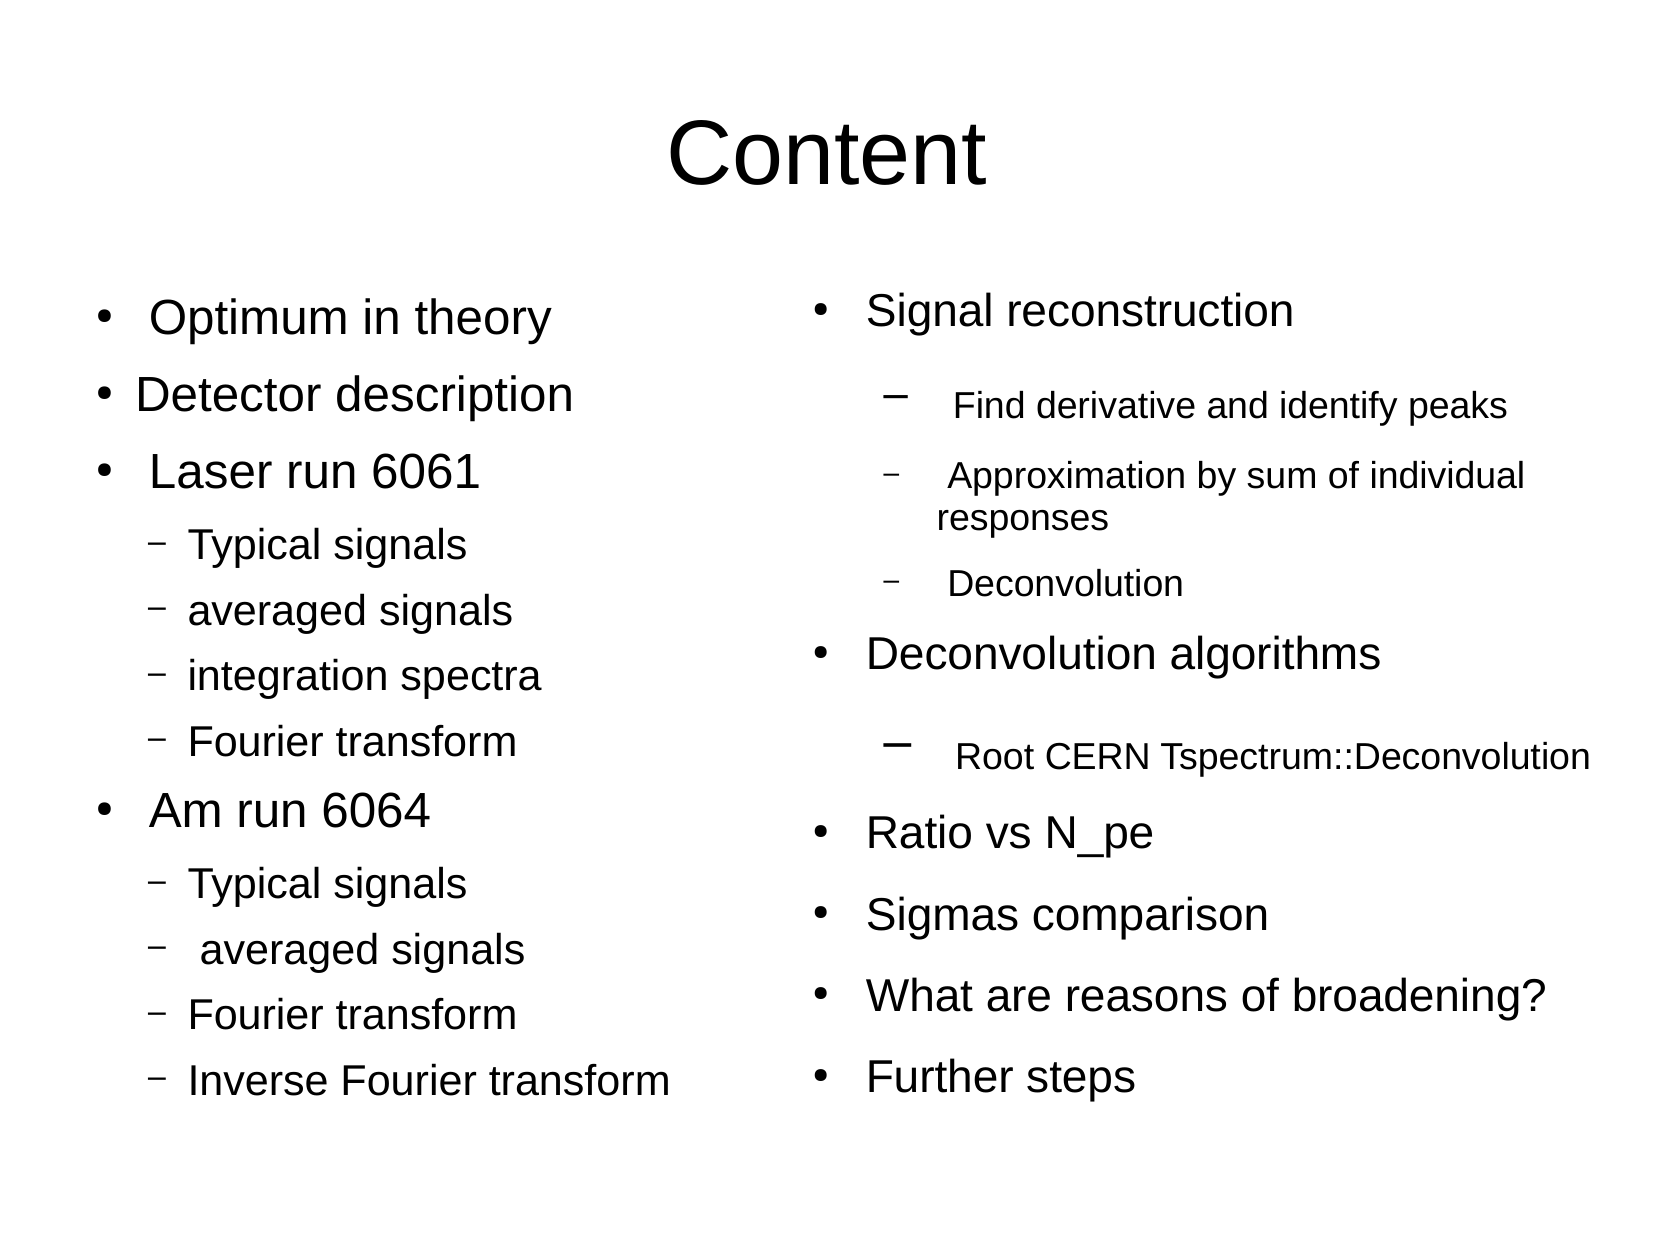

# Content
Signal reconstruction
 Find derivative and identify peaks
 Approximation by sum of individual responses
 Deconvolution
Deconvolution algorithms
 Root CERN Tspectrum::Deconvolution
Ratio vs N_pe
Sigmas comparison
What are reasons of broadening?
Further steps
 Optimum in theory
Detector description
 Laser run 6061
Typical signals
averaged signals
integration spectra
Fourier transform
 Am run 6064
Typical signals
 averaged signals
Fourier transform
Inverse Fourier transform